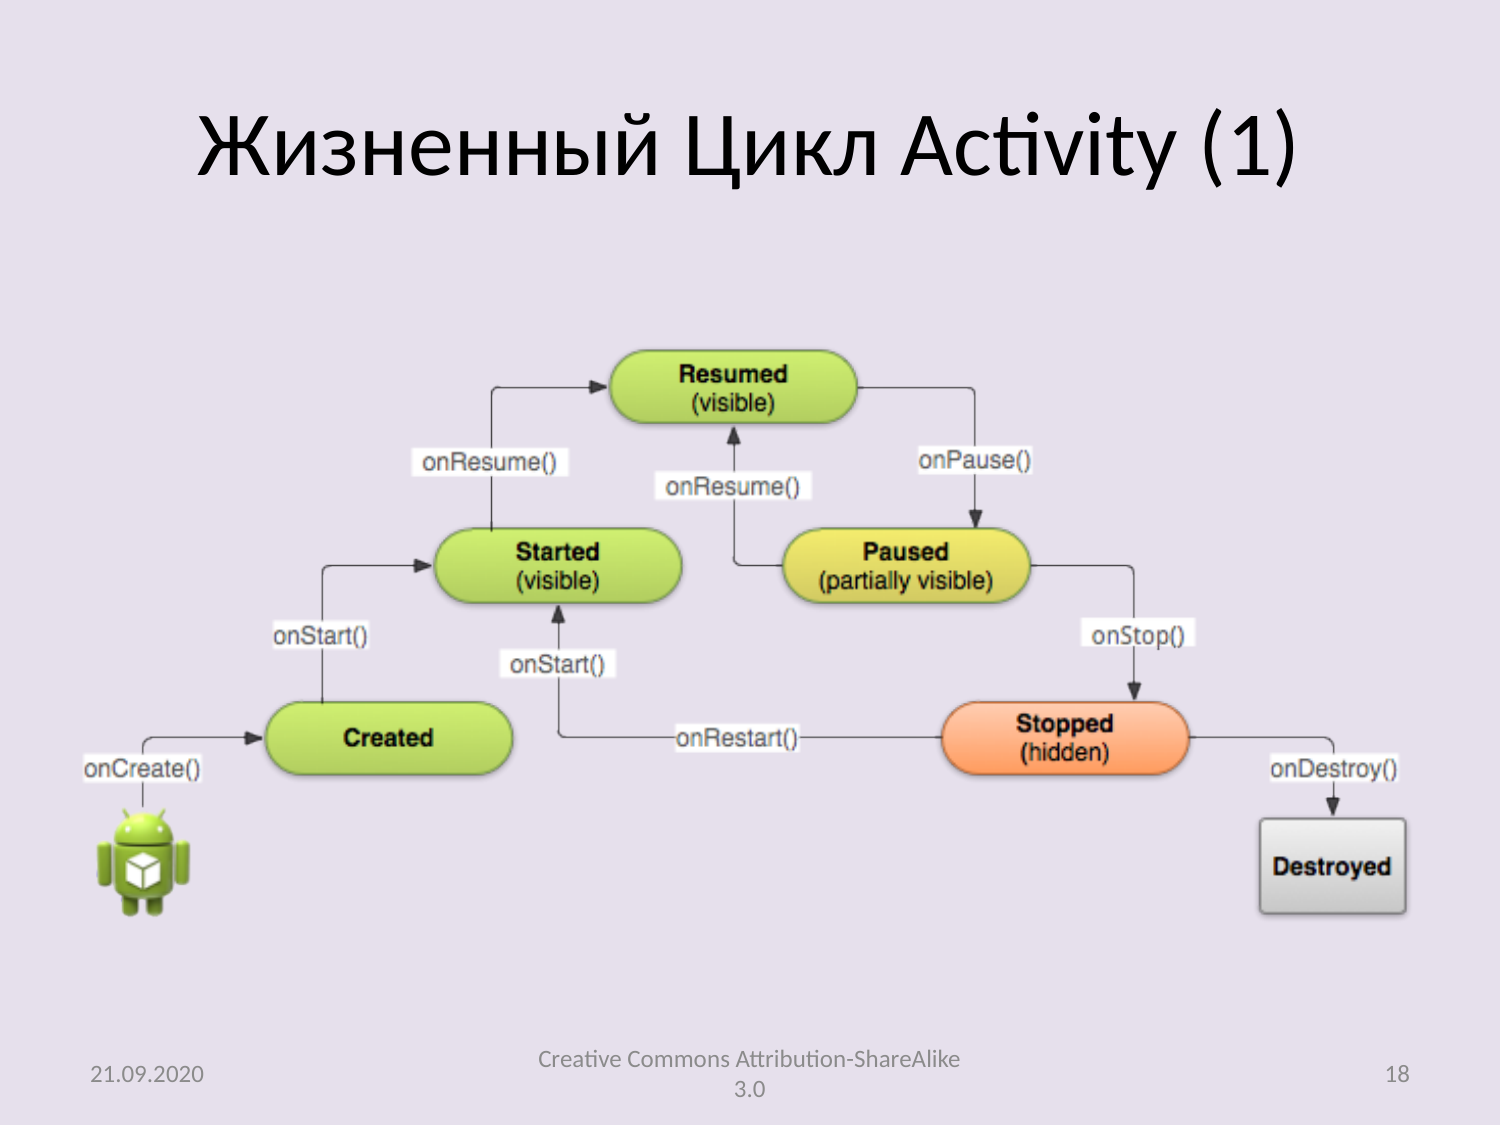

# Жизненный Цикл Activity (1)
21.09.2020
Creative Commons Attribution-ShareAlike 3.0
18